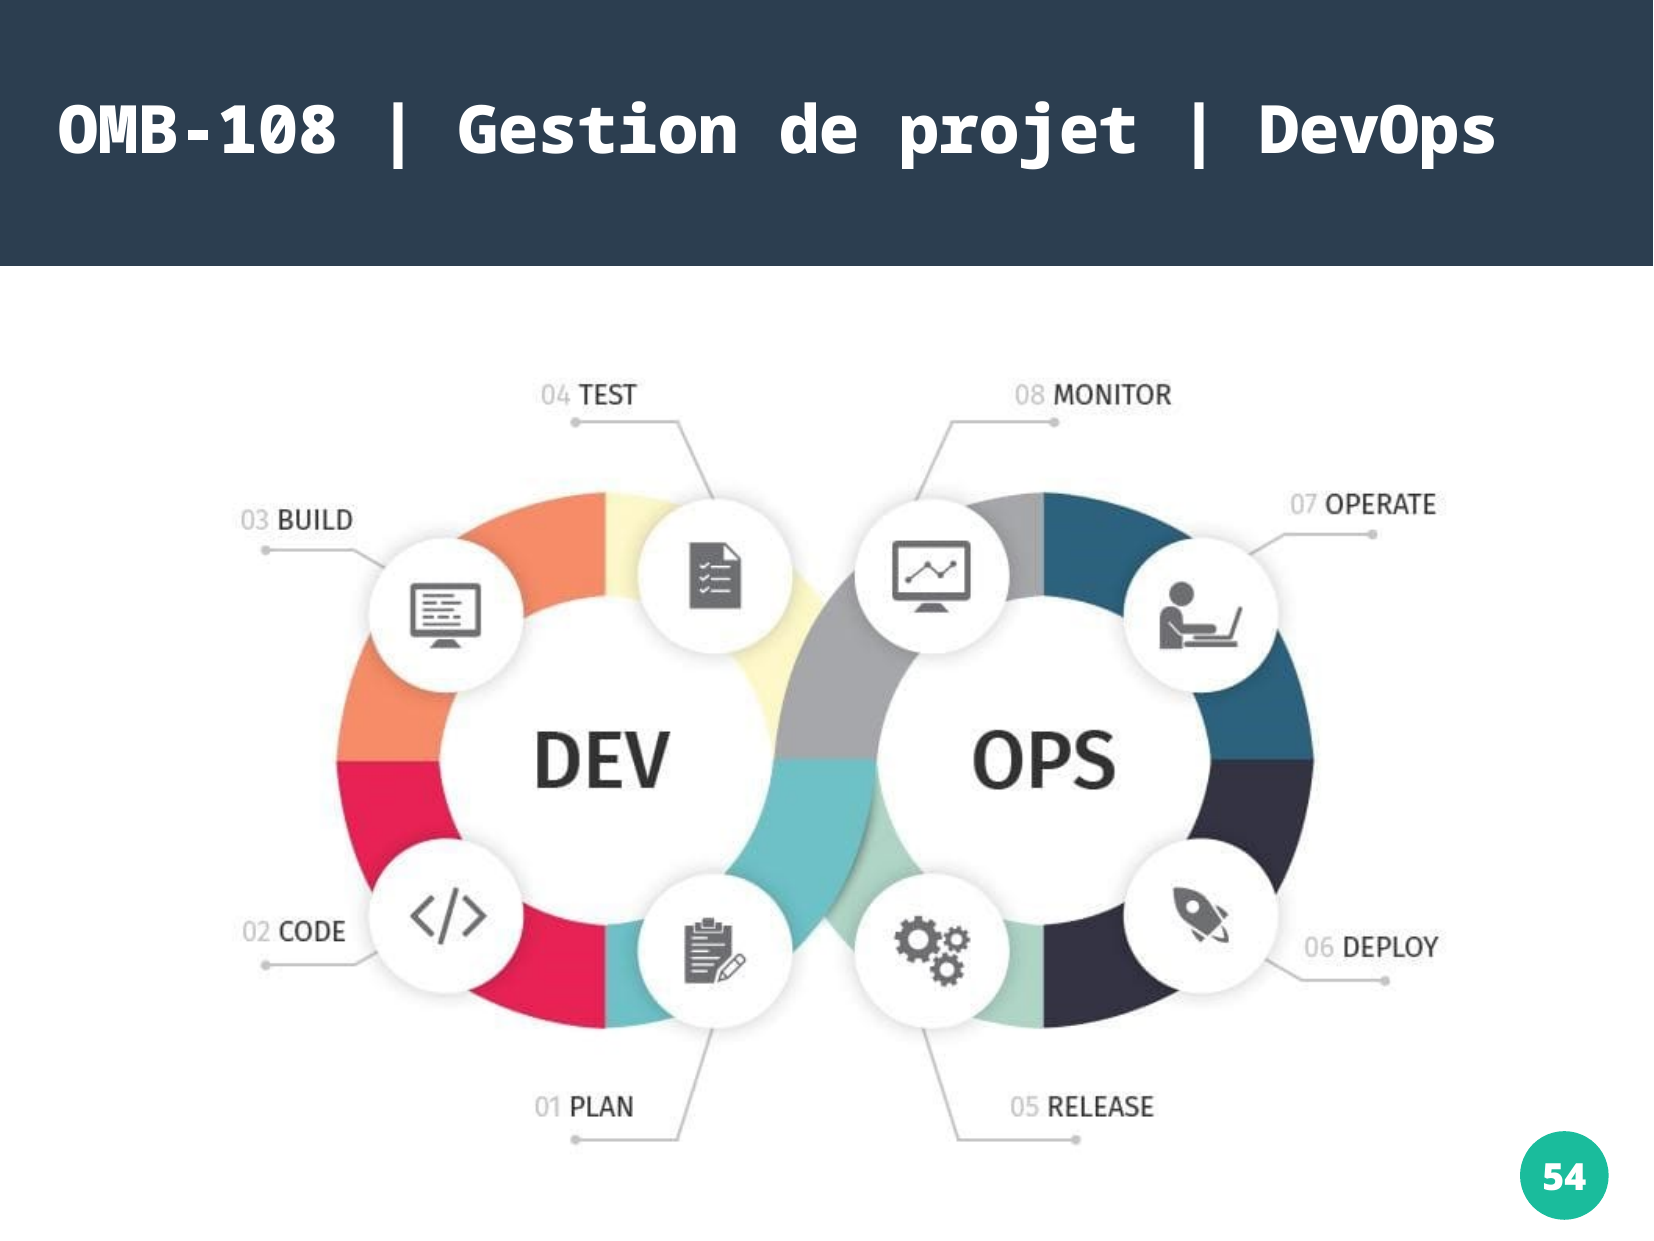

# OMB-108 | Gestion de projet | DevOps
54